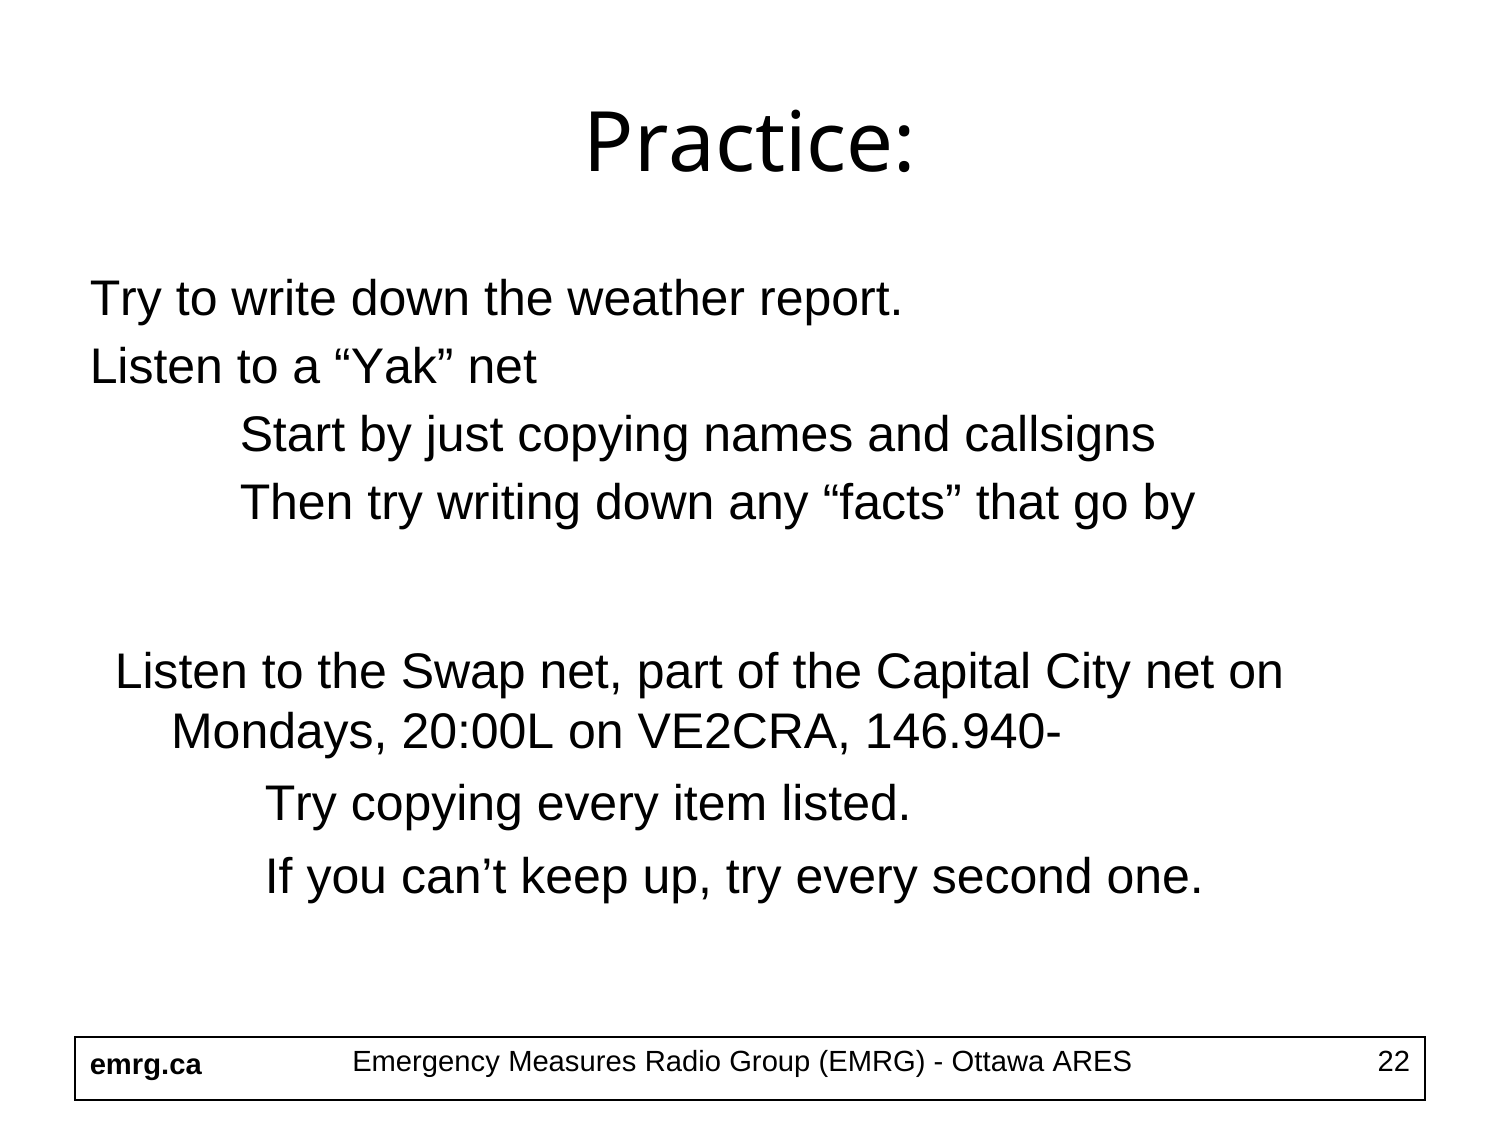

# Practice:
Try to write down the weather report.
Listen to a “Yak” net
Start by just copying names and callsigns
Then try writing down any “facts” that go by
Listen to the Swap net, part of the Capital City net on Mondays, 20:00L on VE2CRA, 146.940-
Try copying every item listed.
If you can’t keep up, try every second one.
Emergency Measures Radio Group (EMRG) - Ottawa ARES
22